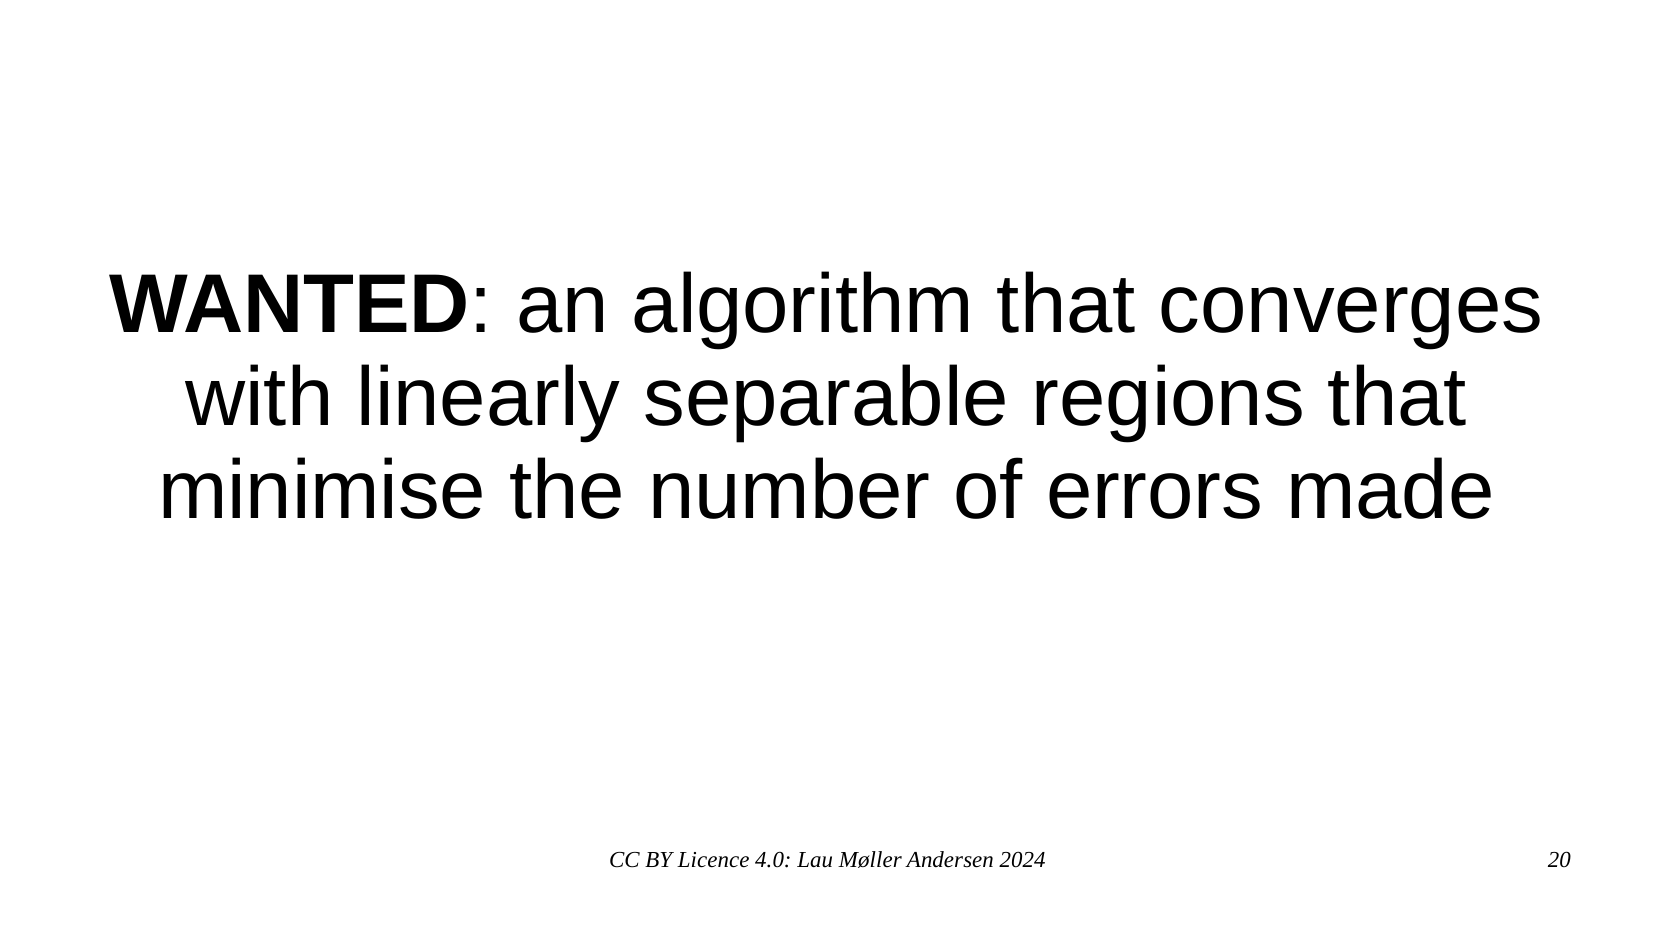

# WANTED: an algorithm that converges with linearly separable regions that minimise the number of errors made
CC BY Licence 4.0: Lau Møller Andersen 2024
20